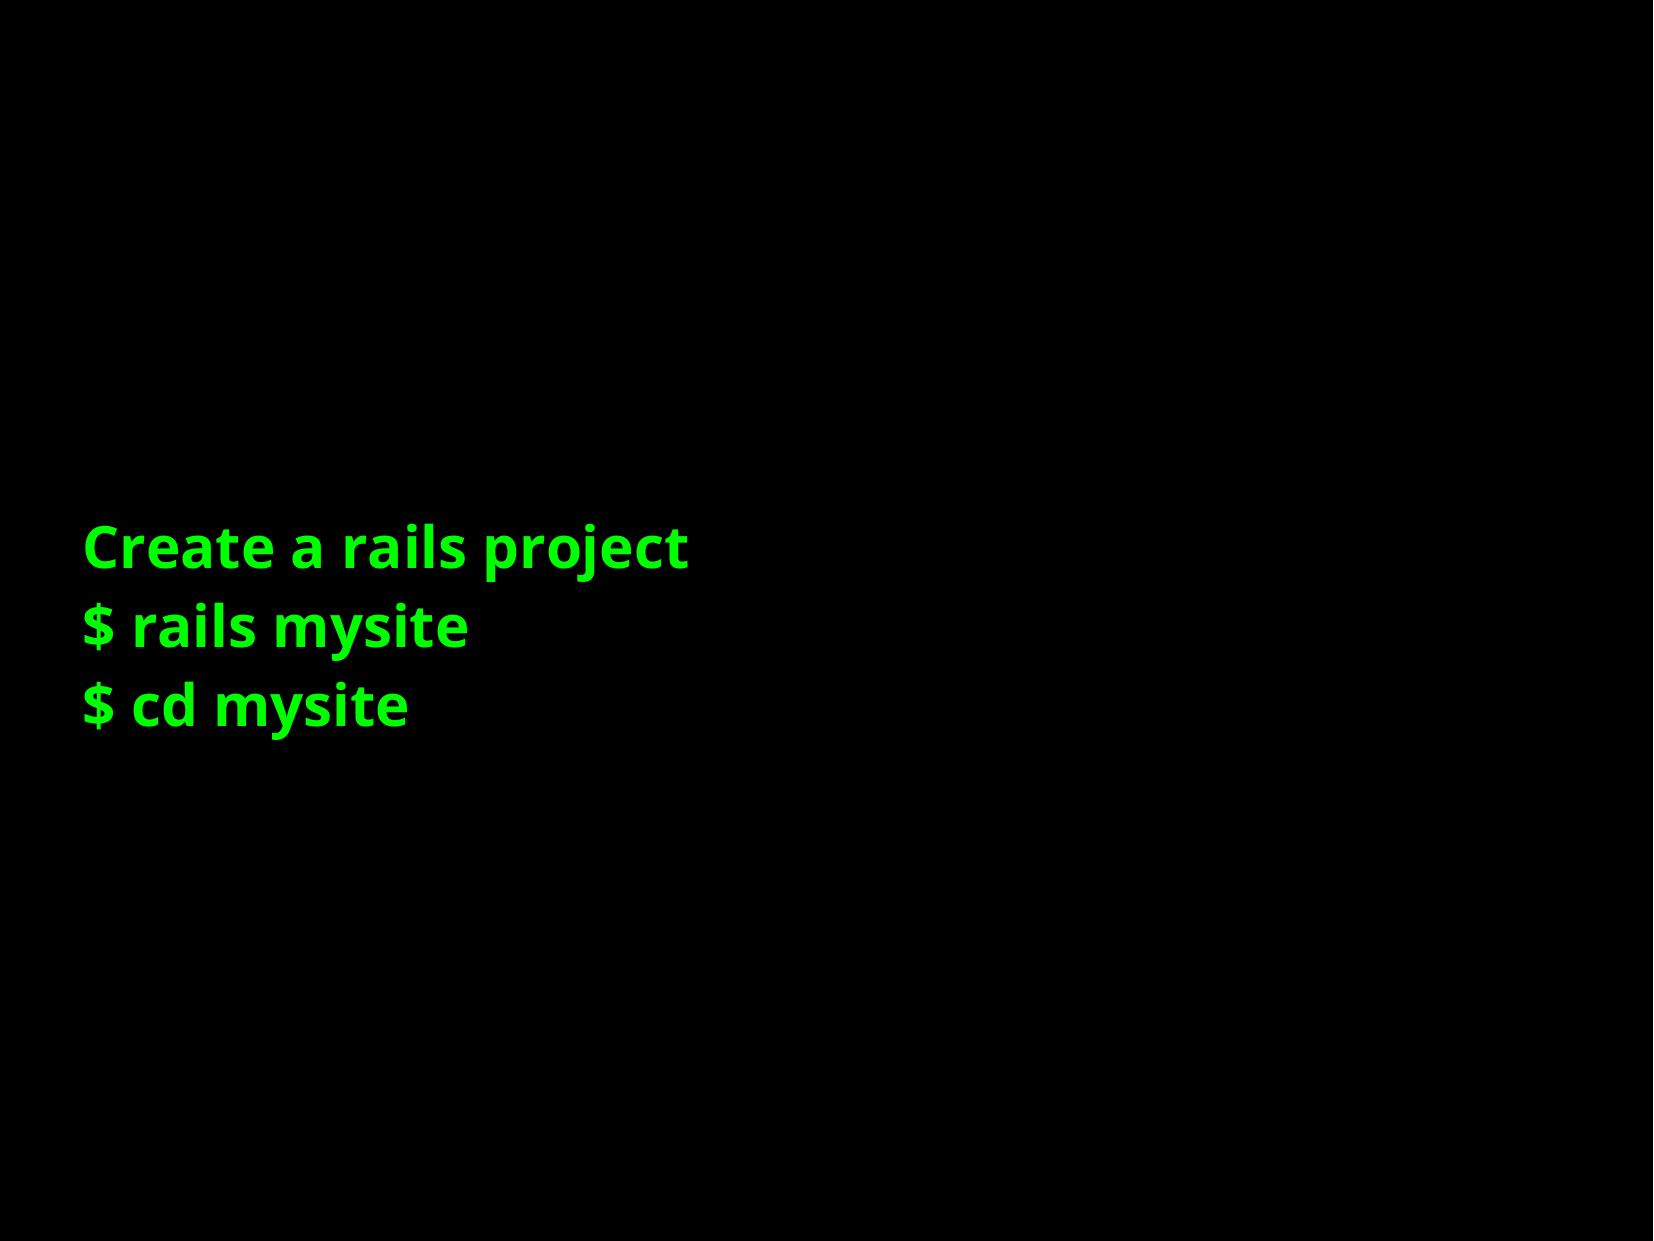

# Create a rails project $ rails mysite $ cd mysite